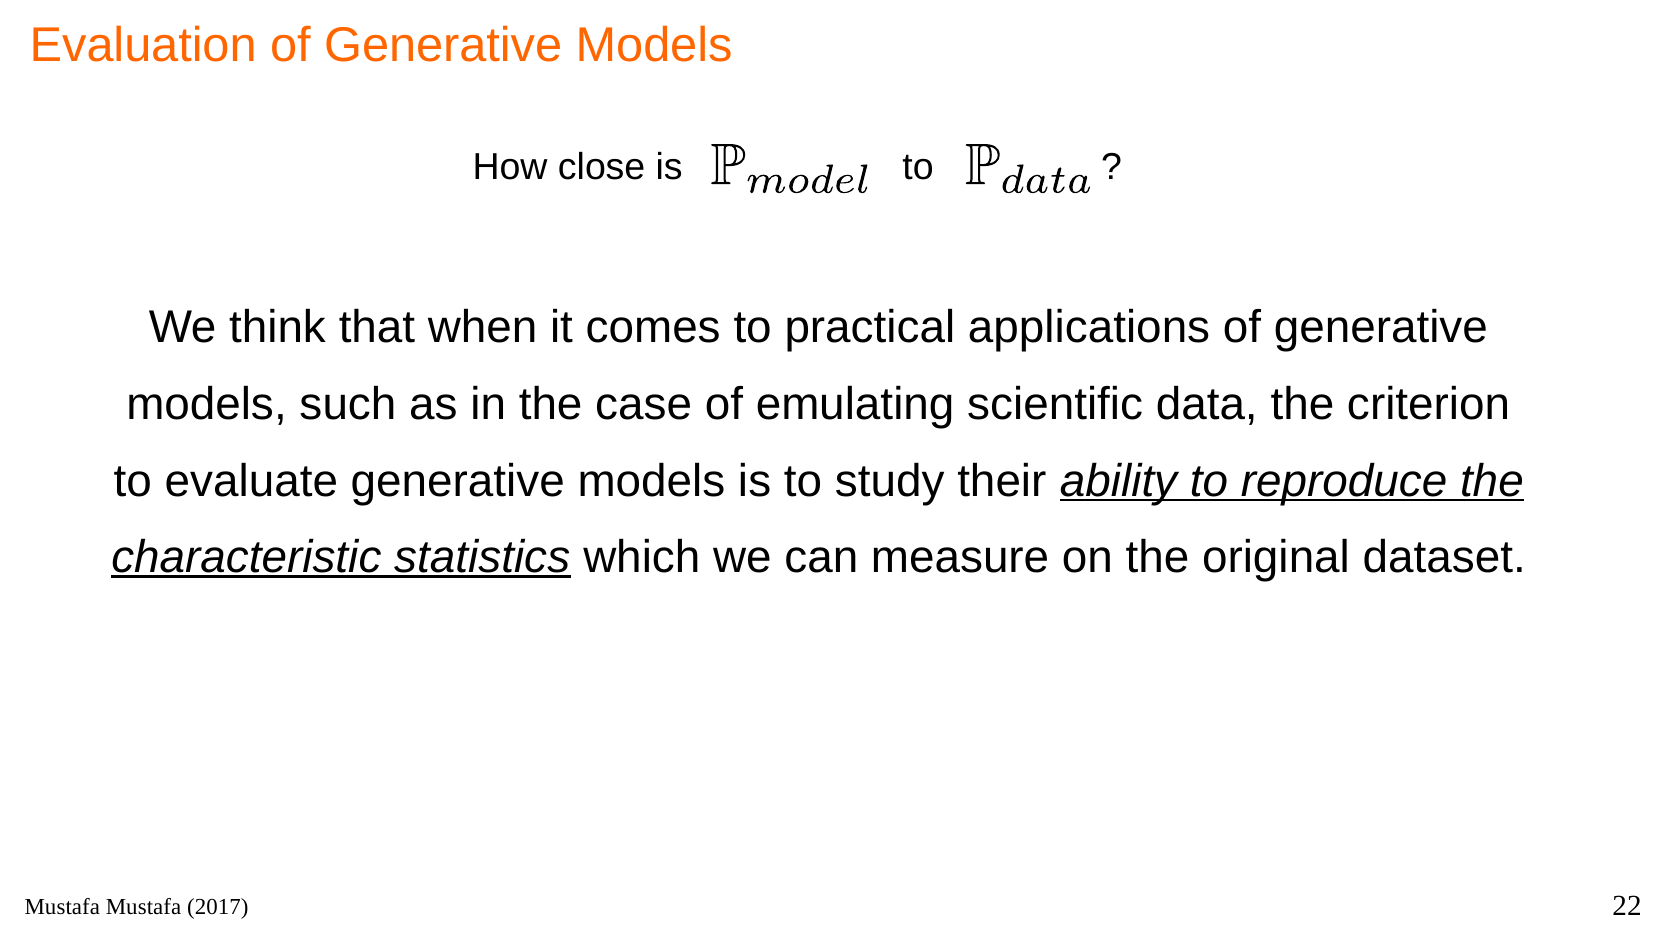

# Evaluation of Generative Models
How close is to ?
We think that when it comes to practical applications of generative models, such as in the case of emulating scientific data, the criterion to evaluate generative models is to study their ability to reproduce the characteristic statistics which we can measure on the original dataset.
22
Mustafa Mustafa (2017)